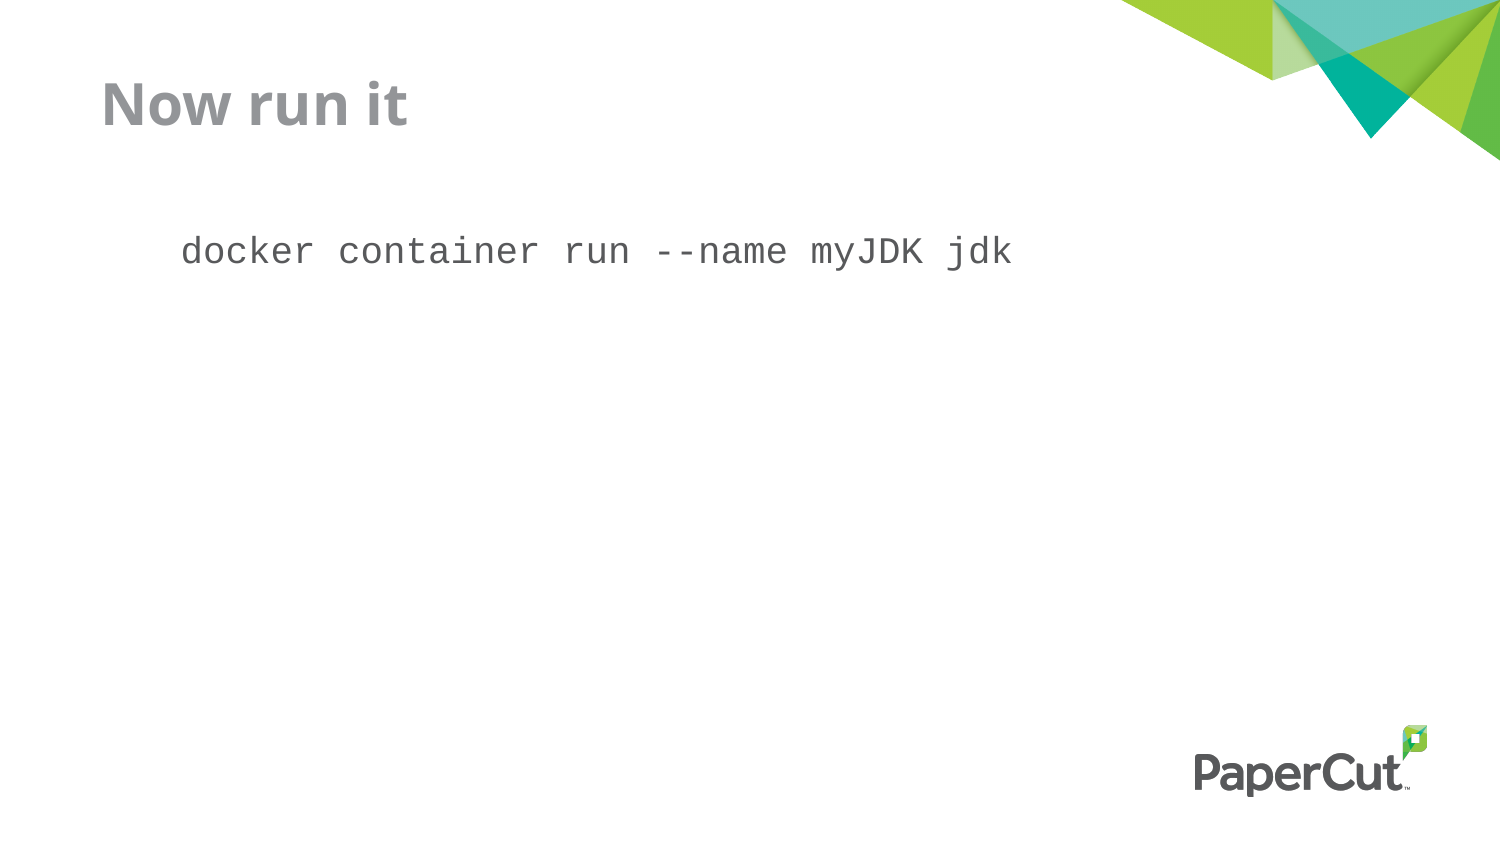

# Now run it
docker container run --name myJDK jdk